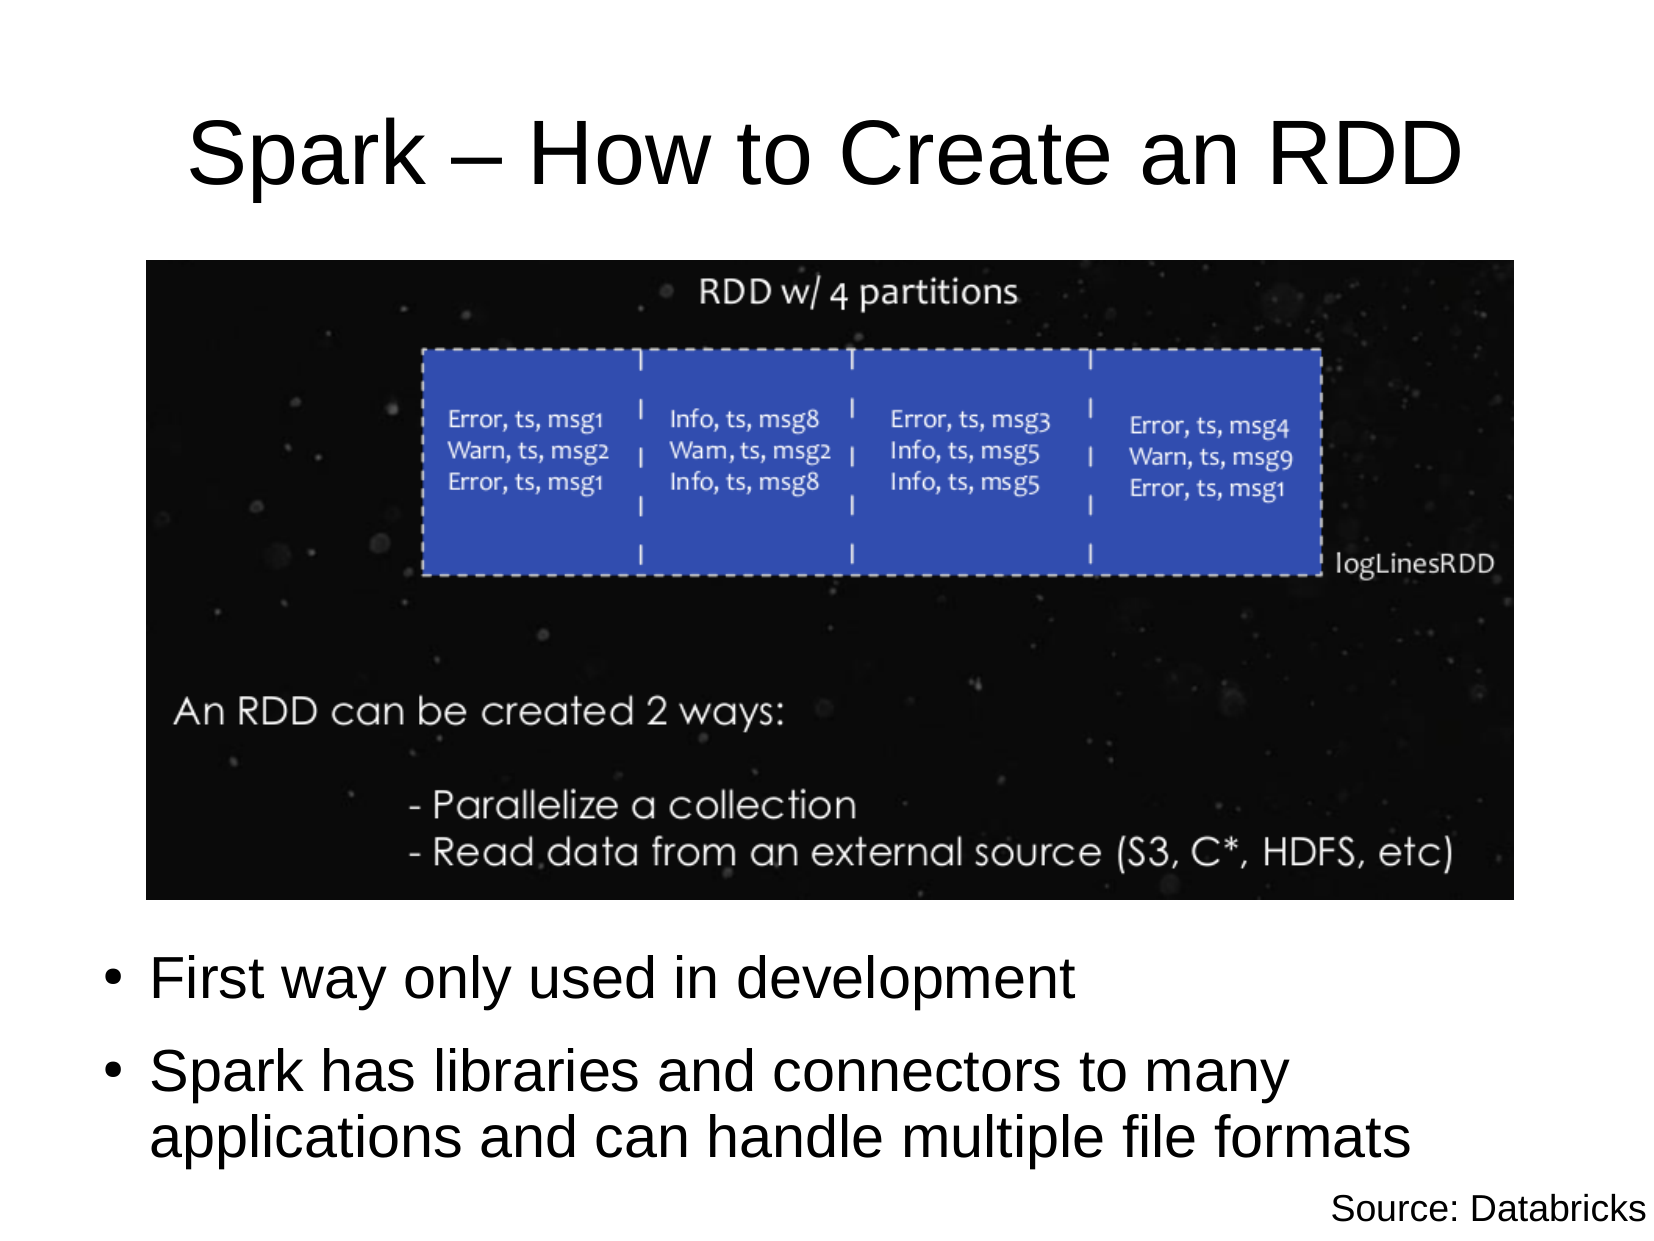

# Spark – How to Create an RDD
First way only used in development
Spark has libraries and connectors to many applications and can handle multiple file formats
Source: Databricks